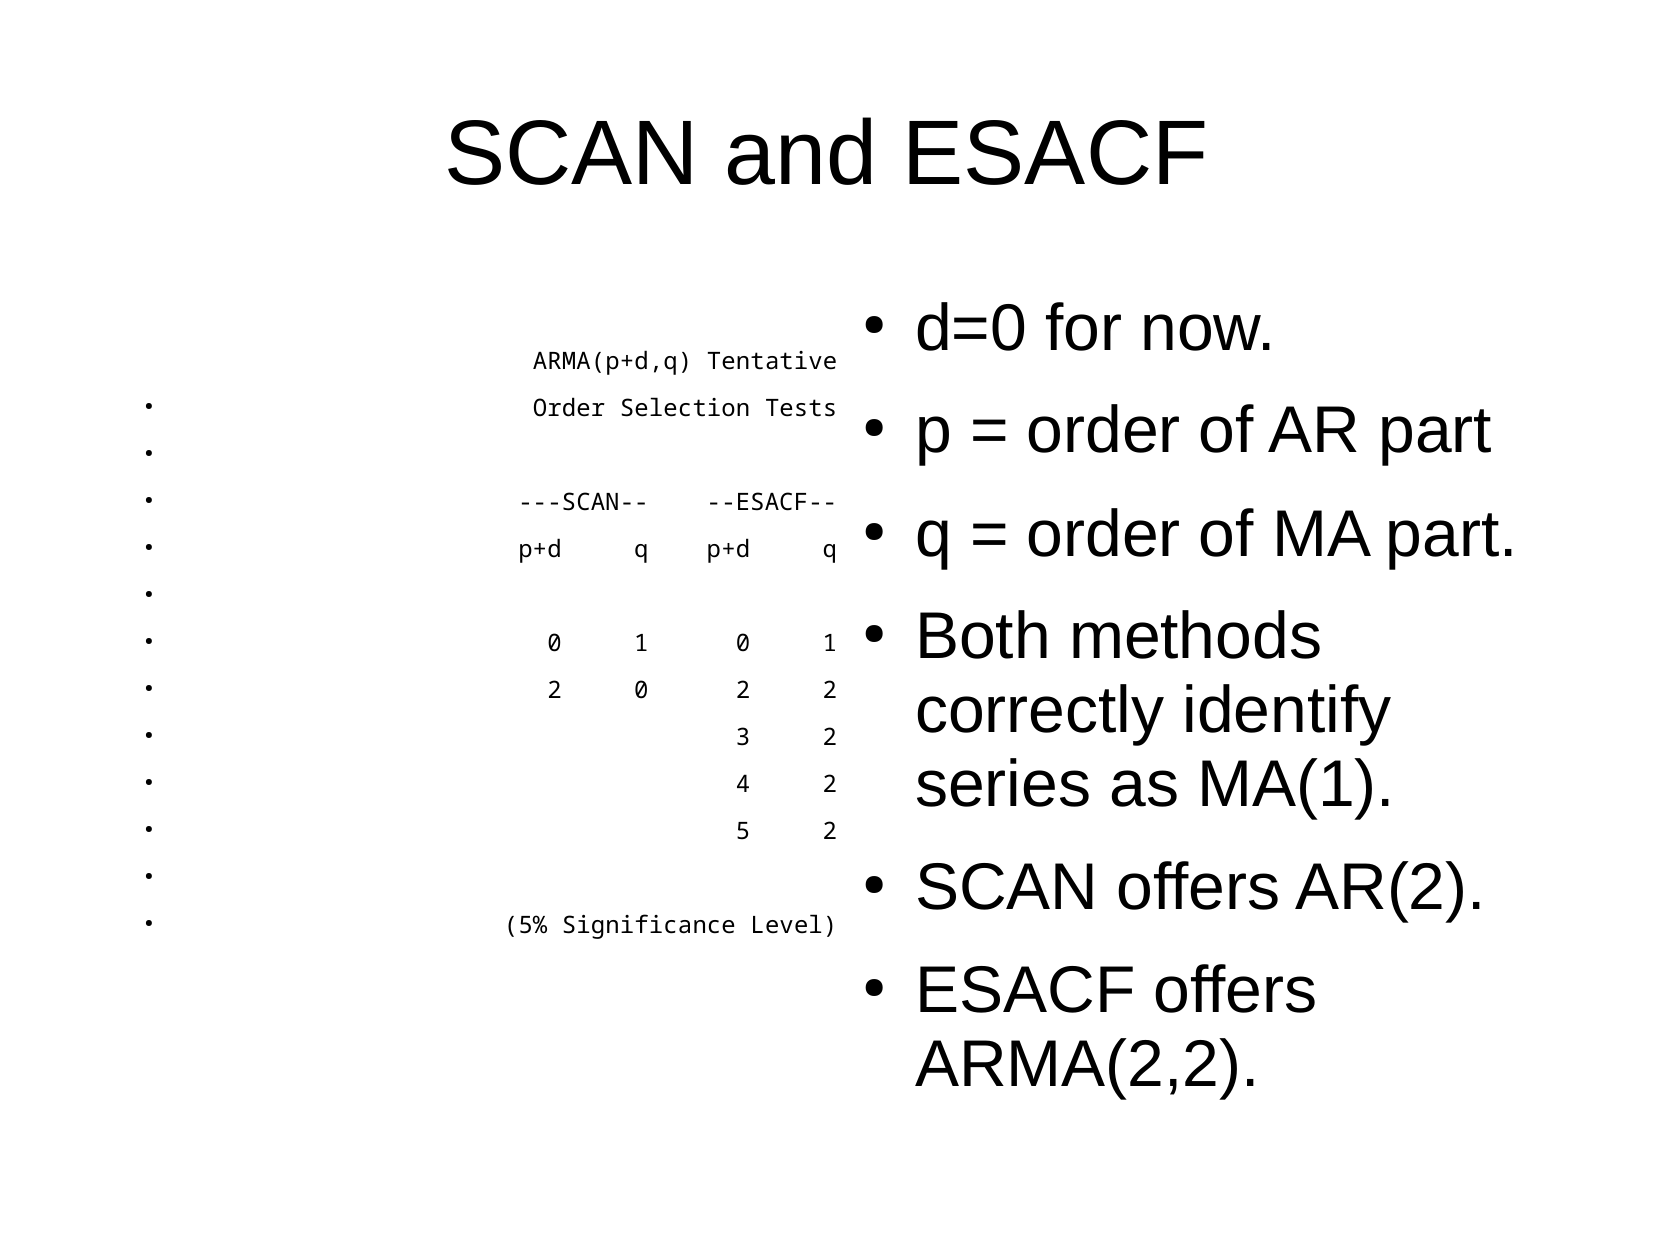

# SCAN and ESACF
d=0 for now.
p = order of AR part
q = order of MA part.
Both methods correctly identify series as MA(1).
SCAN offers AR(2).
ESACF offers ARMA(2,2).
 ARMA(p+d,q) Tentative
 Order Selection Tests
 ---SCAN-- --ESACF--
 p+d q p+d q
 0 1 0 1
 2 0 2 2
 3 2
 4 2
 5 2
 (5% Significance Level)